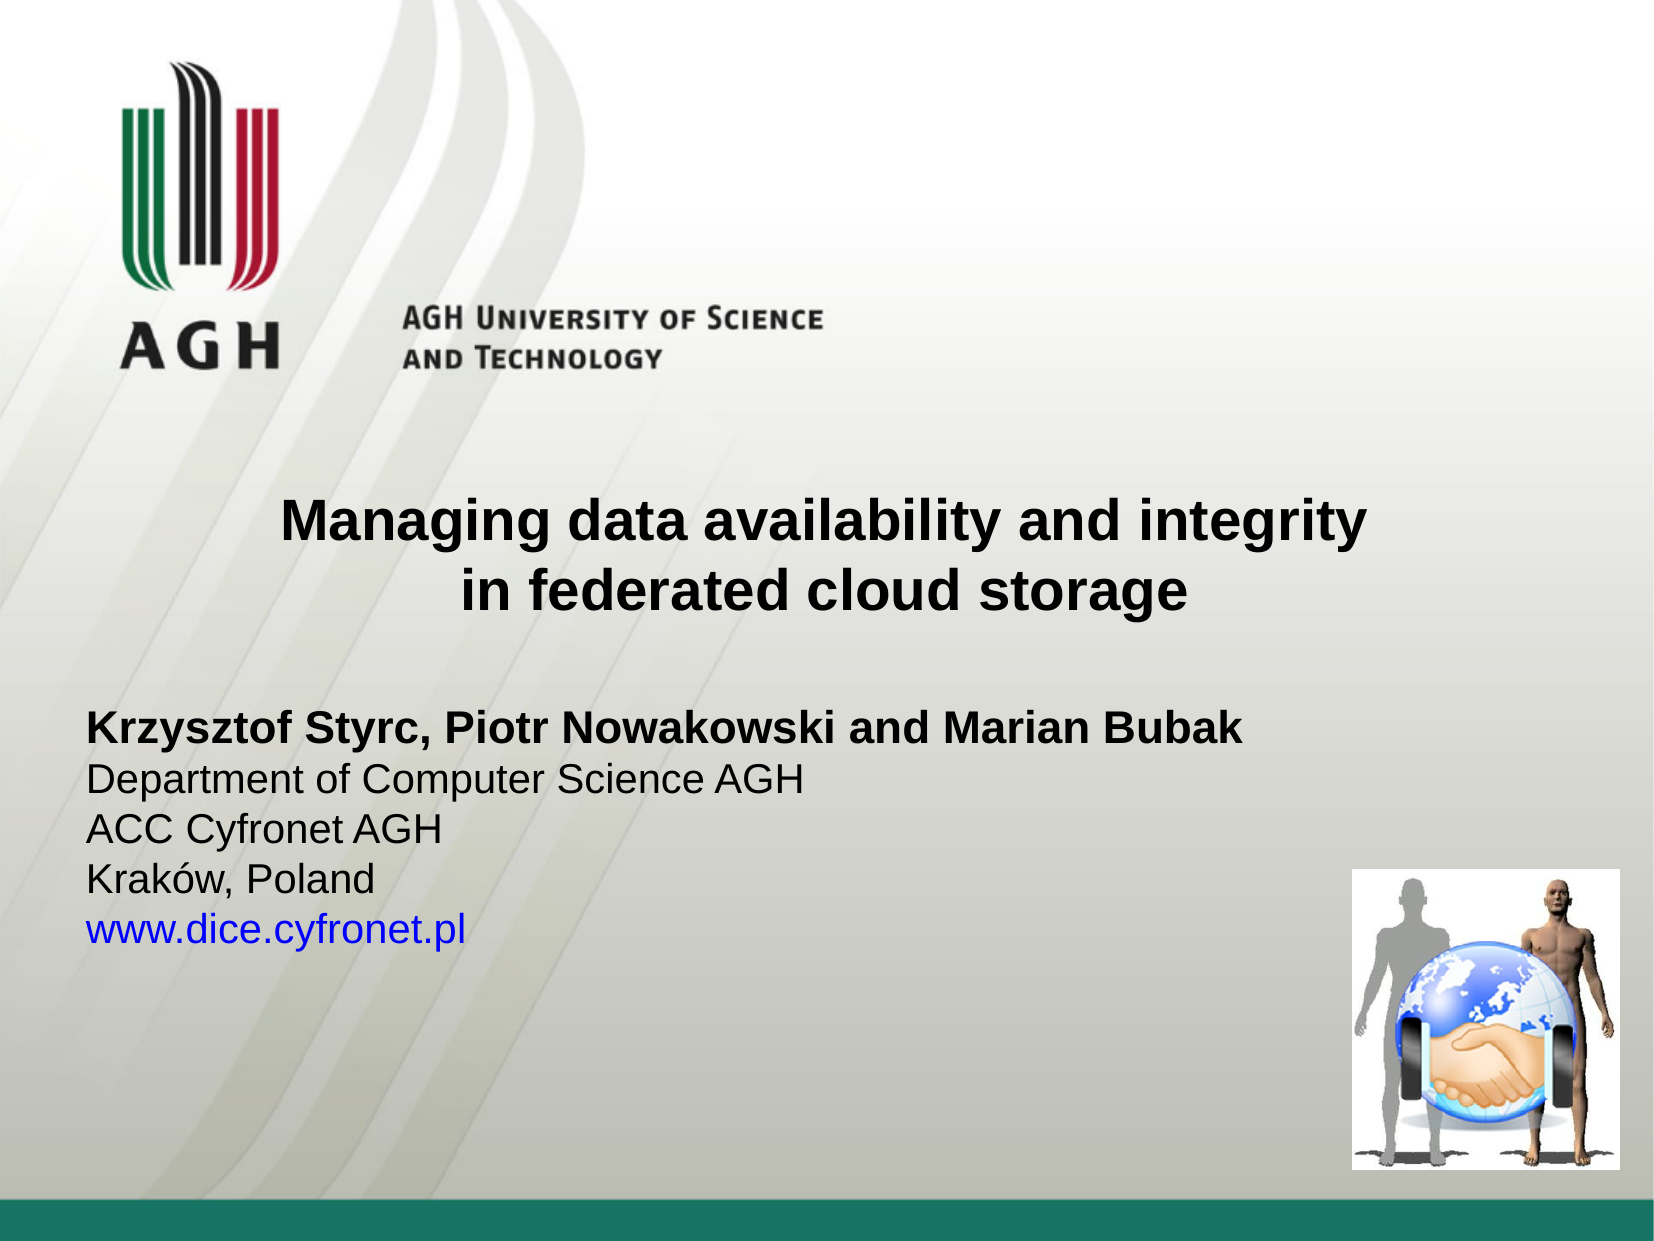

Managing data availability and integrity
in federated cloud storage
Krzysztof Styrc, Piotr Nowakowski and Marian Bubak
Department of Computer Science AGH
ACC Cyfronet AGH
Kraków, Poland
www.dice.cyfronet.pl